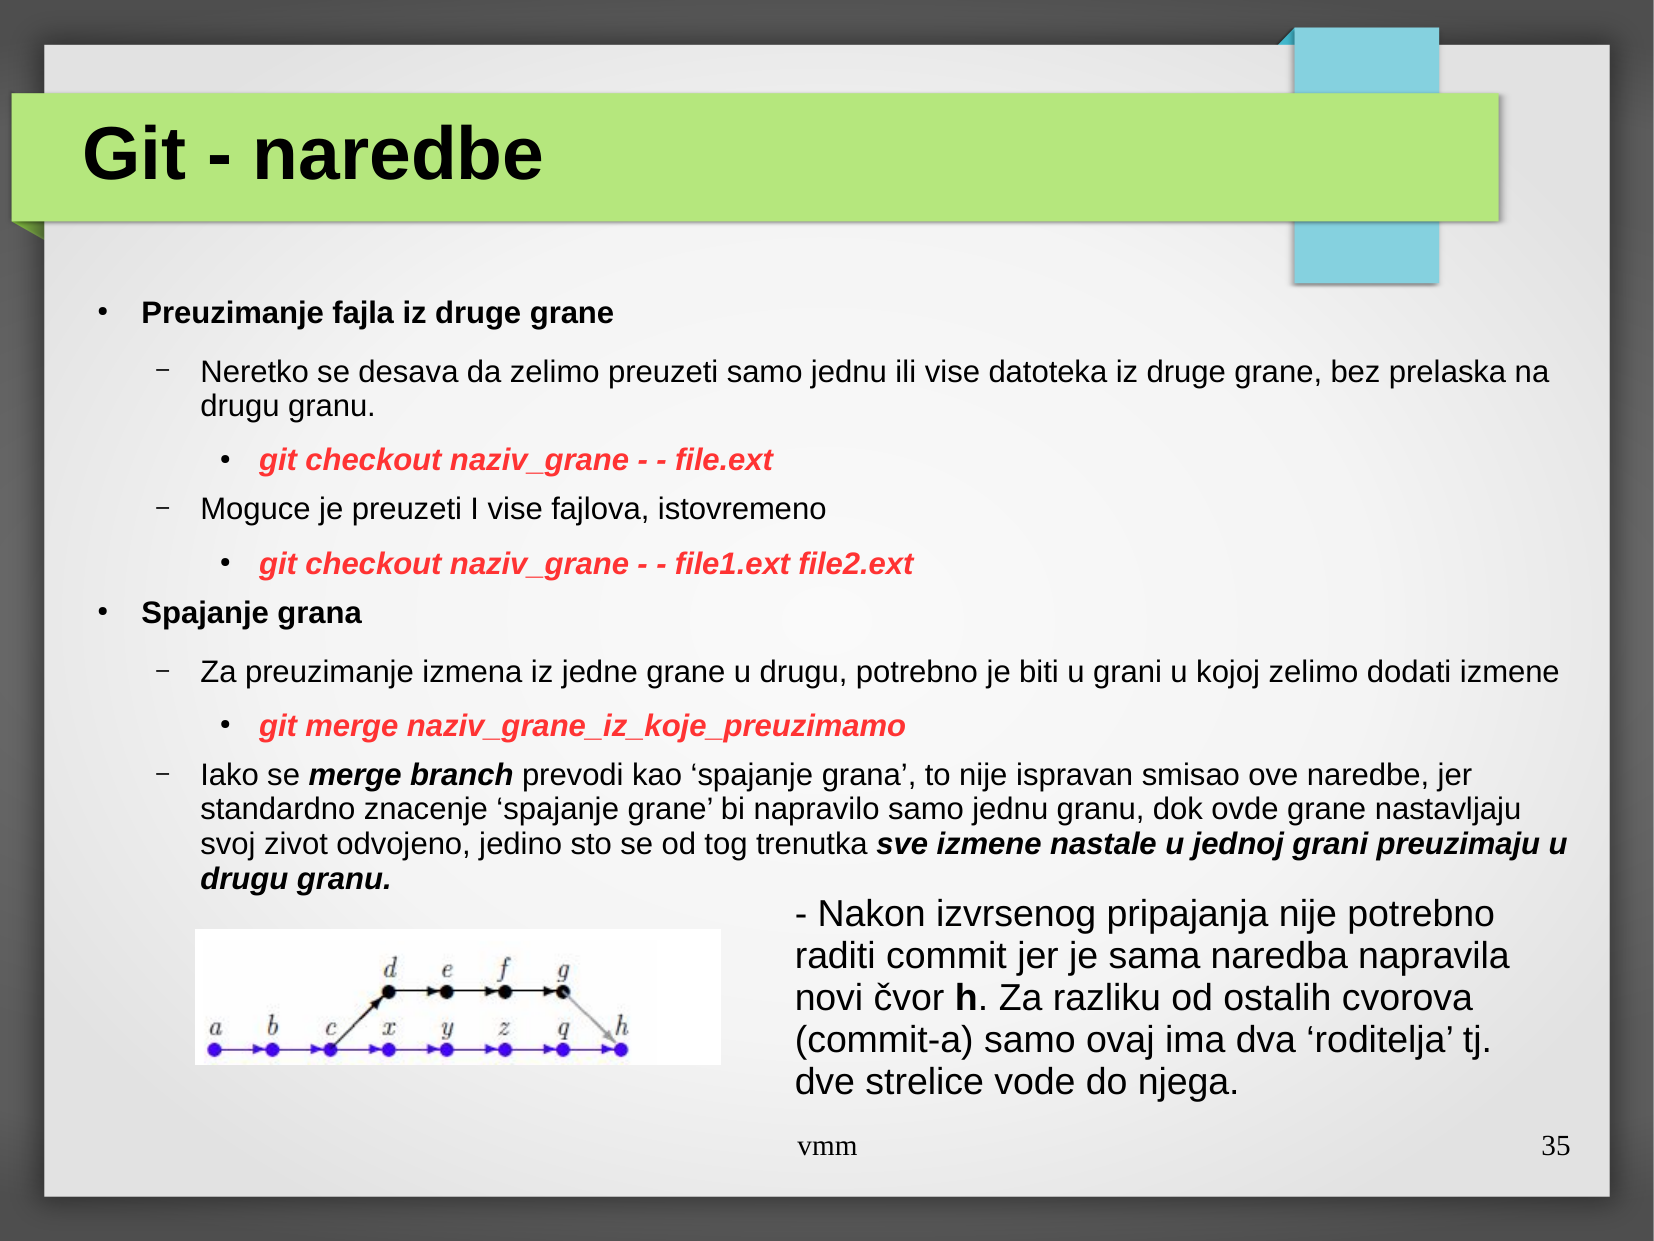

# Git - naredbe
Preuzimanje fajla iz druge grane
Neretko se desava da zelimo preuzeti samo jednu ili vise datoteka iz druge grane, bez prelaska na drugu granu.
git checkout naziv_grane - - file.ext
Moguce je preuzeti I vise fajlova, istovremeno
git checkout naziv_grane - - file1.ext file2.ext
Spajanje grana
Za preuzimanje izmena iz jedne grane u drugu, potrebno je biti u grani u kojoj zelimo dodati izmene
git merge naziv_grane_iz_koje_preuzimamo
Iako se merge branch prevodi kao ‘spajanje grana’, to nije ispravan smisao ove naredbe, jer standardno znacenje ‘spajanje grane’ bi napravilo samo jednu granu, dok ovde grane nastavljaju svoj zivot odvojeno, jedino sto se od tog trenutka sve izmene nastale u jednoj grani preuzimaju u drugu granu.
- Nakon izvrsenog pripajanja nije potrebno raditi commit jer je sama naredba napravila novi čvor h. Za razliku od ostalih cvorova (commit-a) samo ovaj ima dva ‘roditelja’ tj. dve strelice vode do njega.
vmm
35